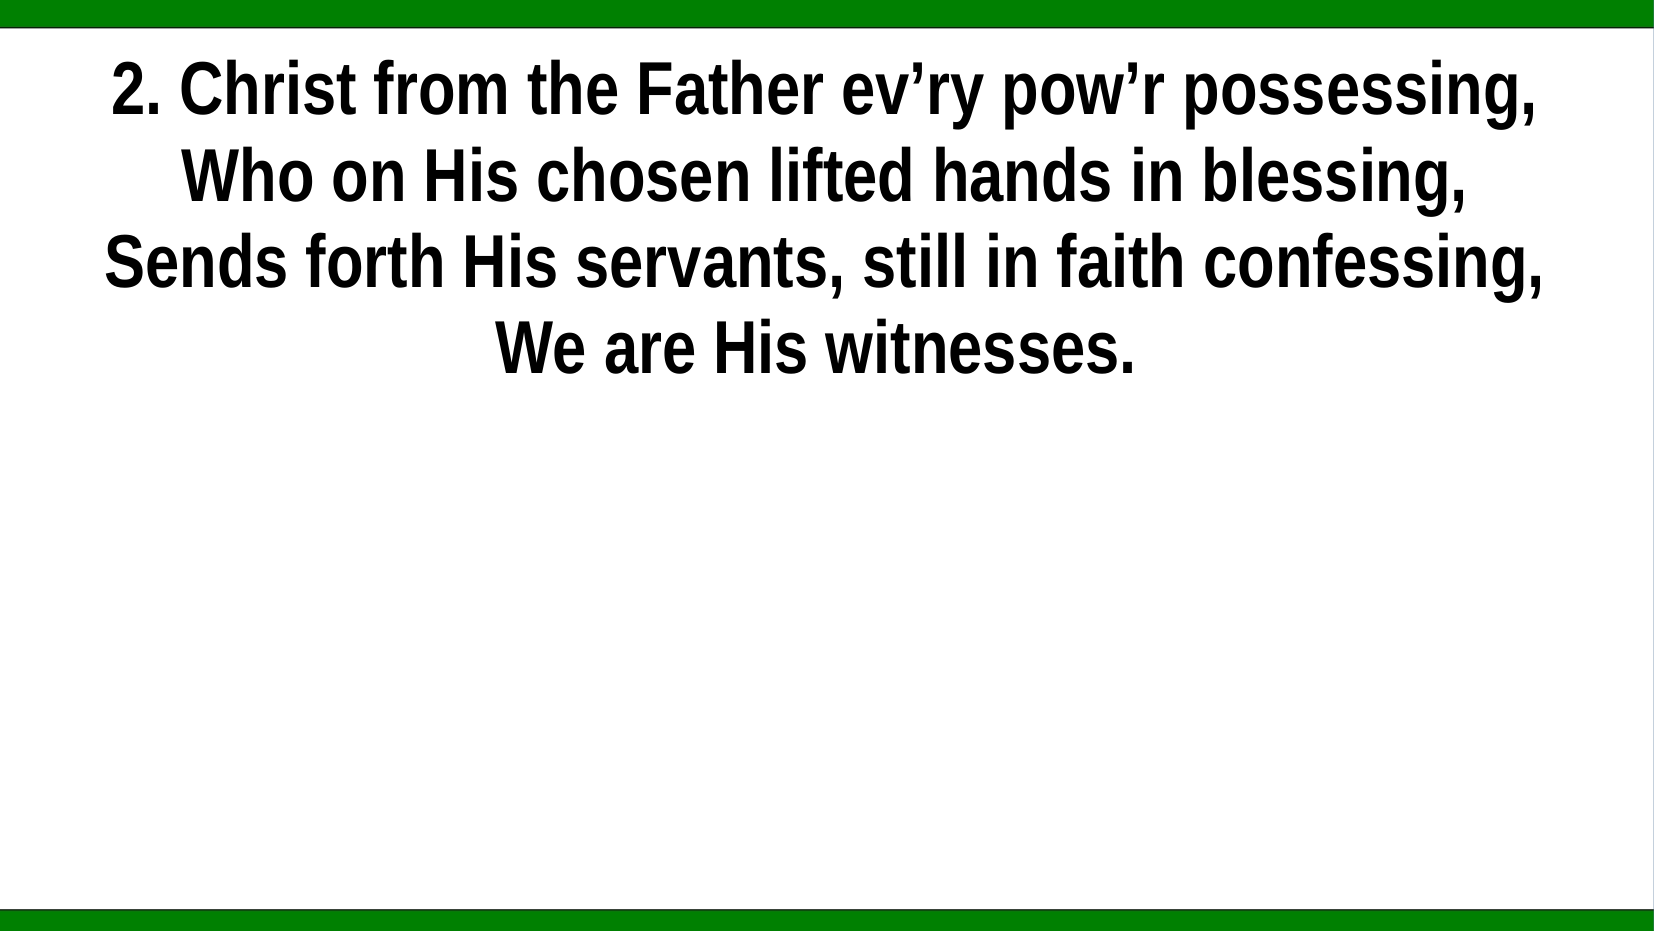

2. Christ from the Father ev’ry pow’r possessing,
Who on His chosen lifted hands in blessing,
Sends forth His servants, still in faith confessing,
We are His witnesses.